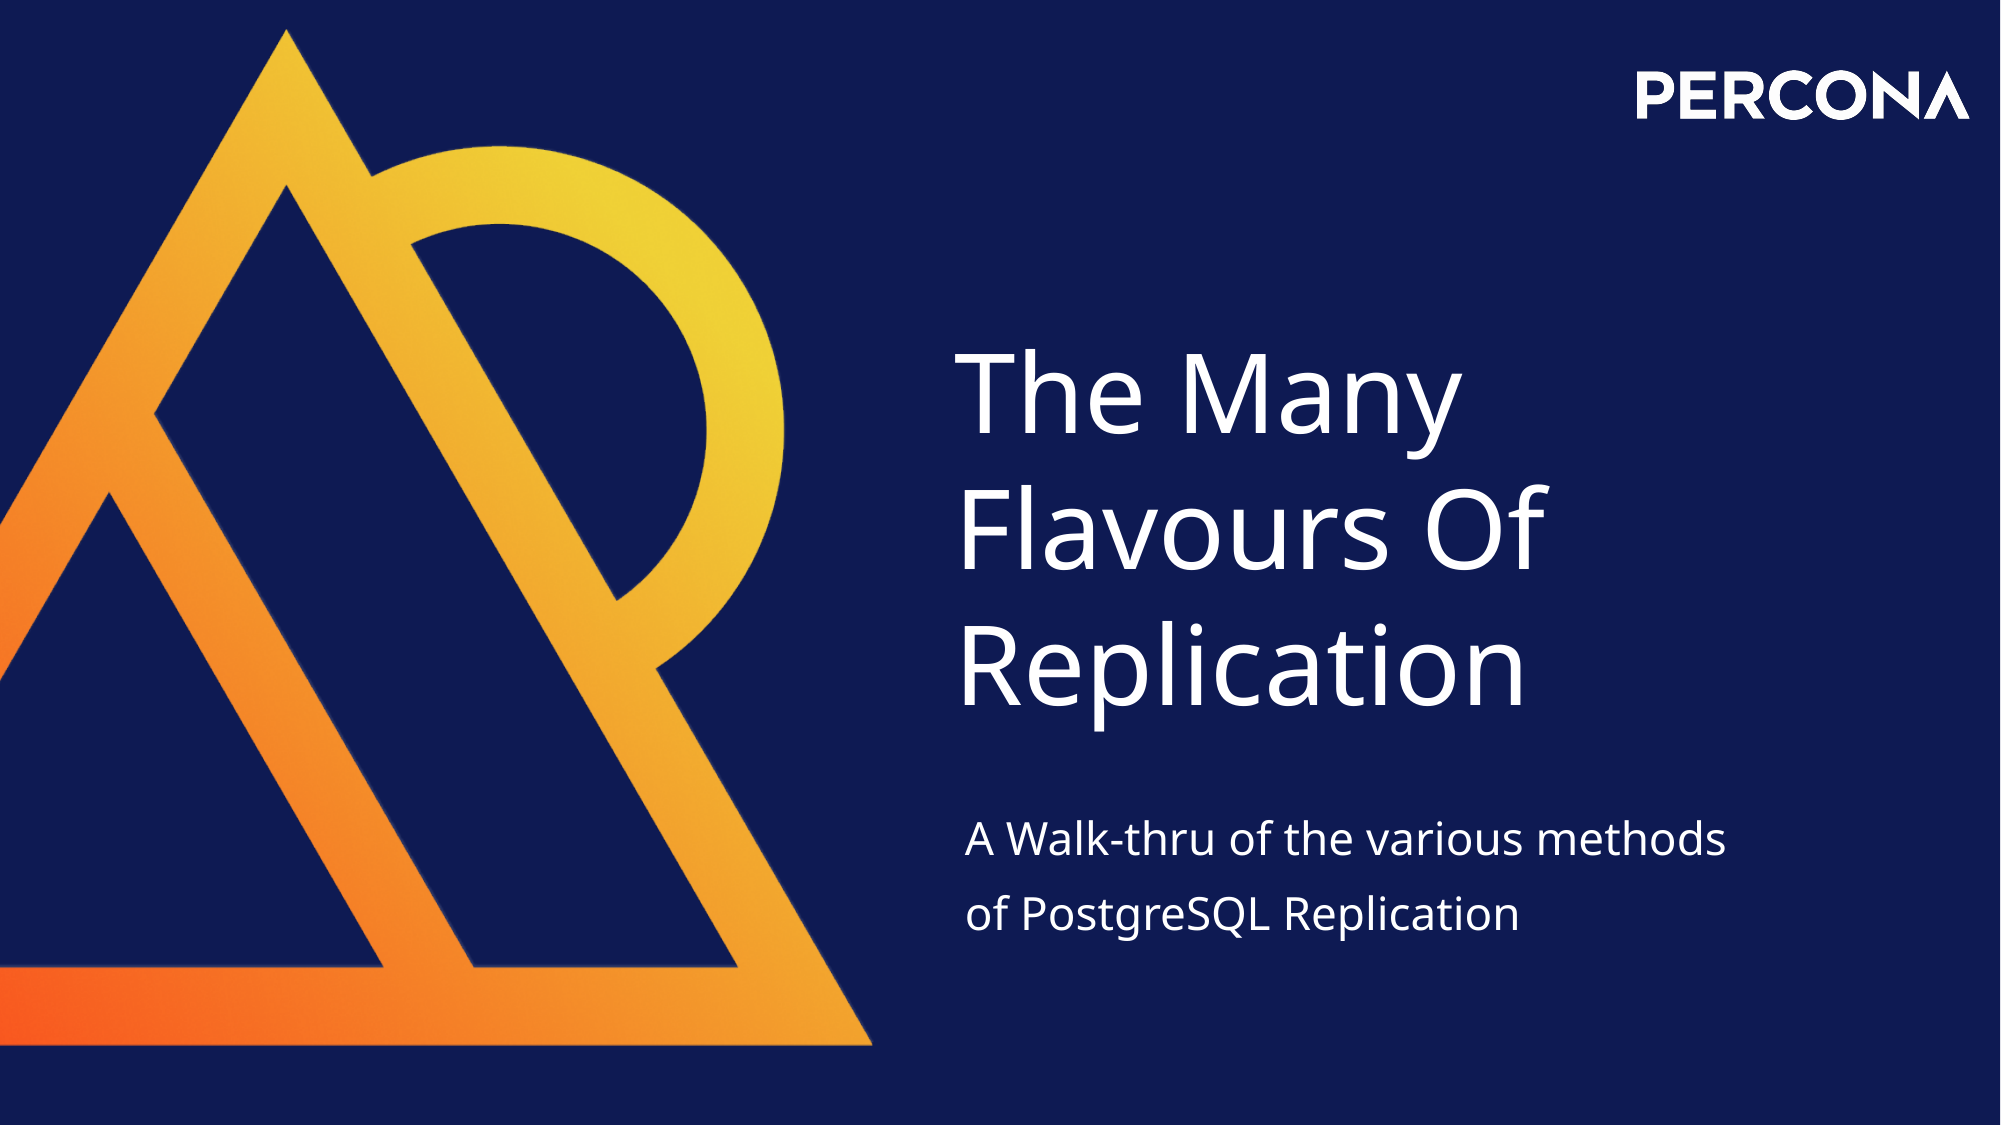

# The Many Flavours Of Replication
A Walk-thru of the various methods
of PostgreSQL Replication